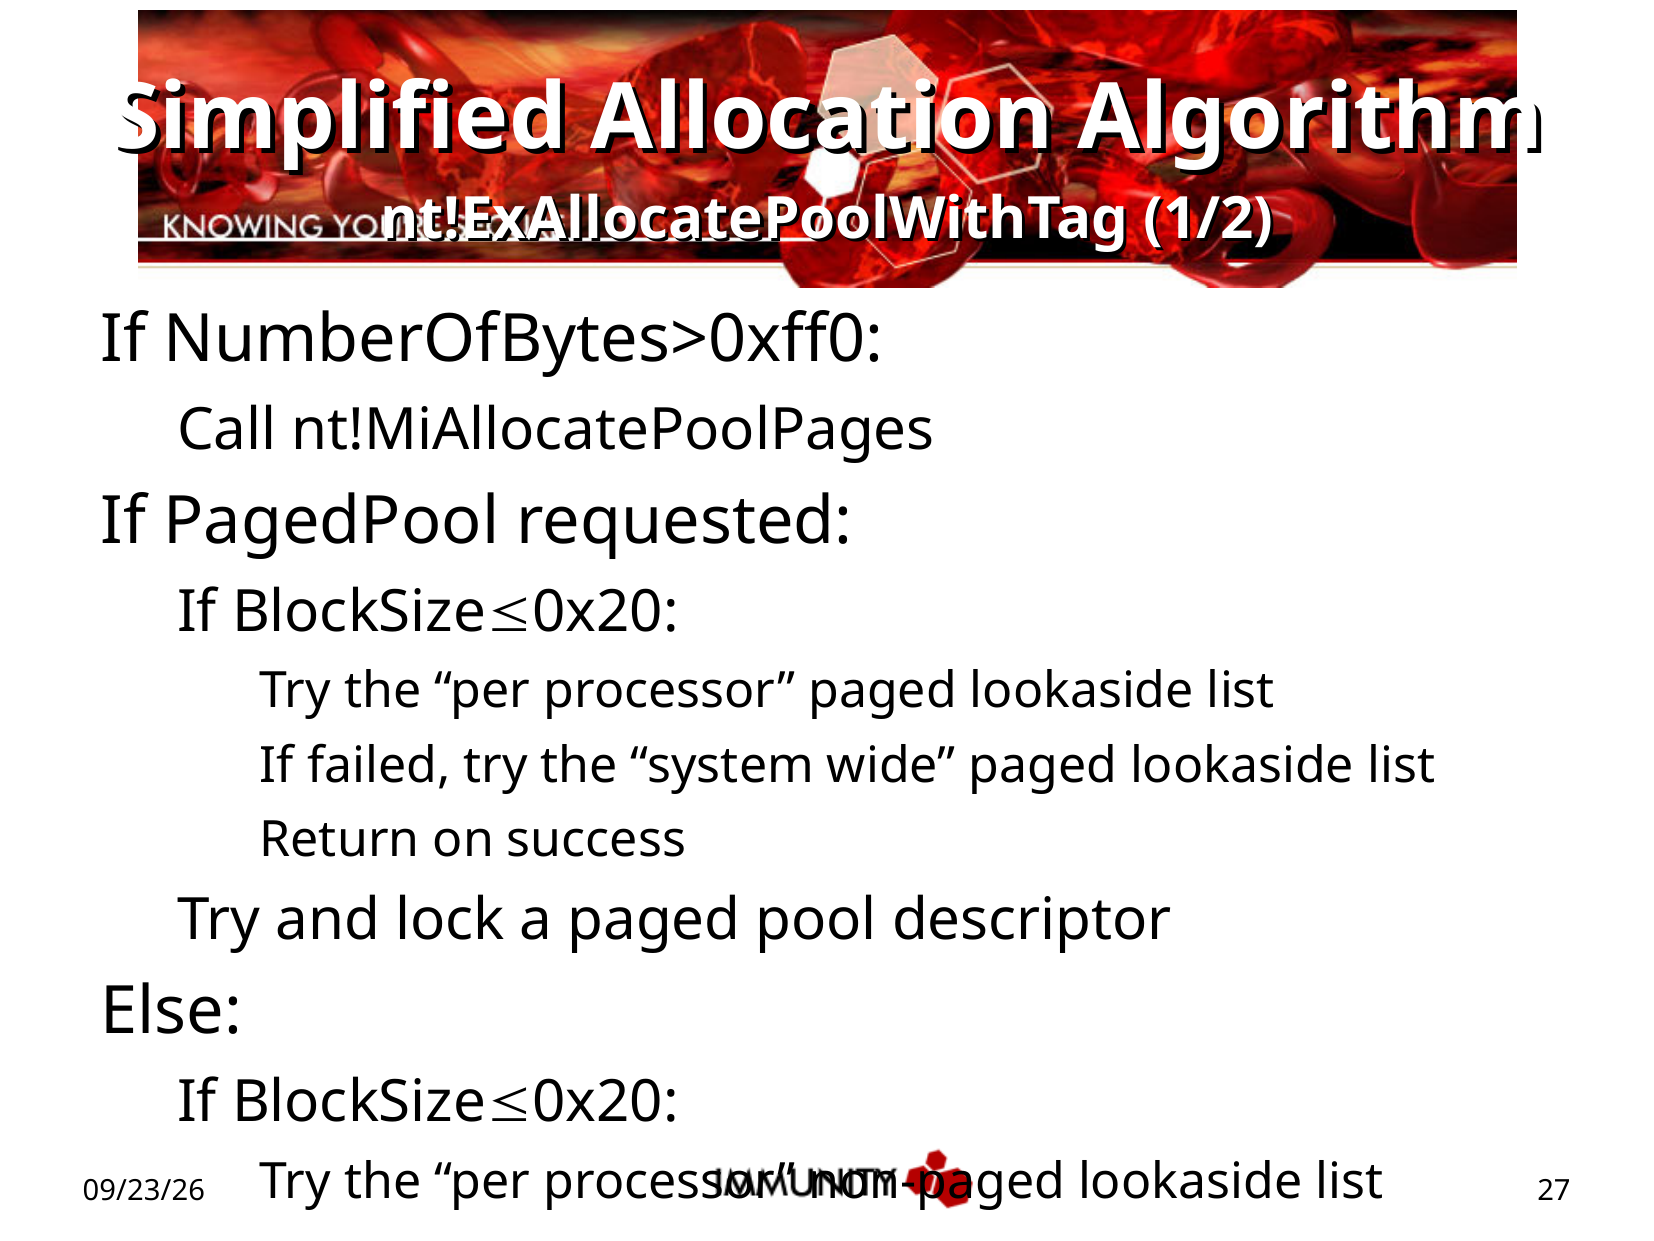

# Simplified Allocation Algorithm nt!ExAllocatePoolWithTag (1/2)
If NumberOfBytes>0xff0:
Call nt!MiAllocatePoolPages
If PagedPool requested:
If BlockSize0x20:
Try the “per processor” paged lookaside list
If failed, try the “system wide” paged lookaside list
Return on success
Try and lock a paged pool descriptor
Else:
If BlockSize0x20:
Try the “per processor” non-paged lookaside list
27